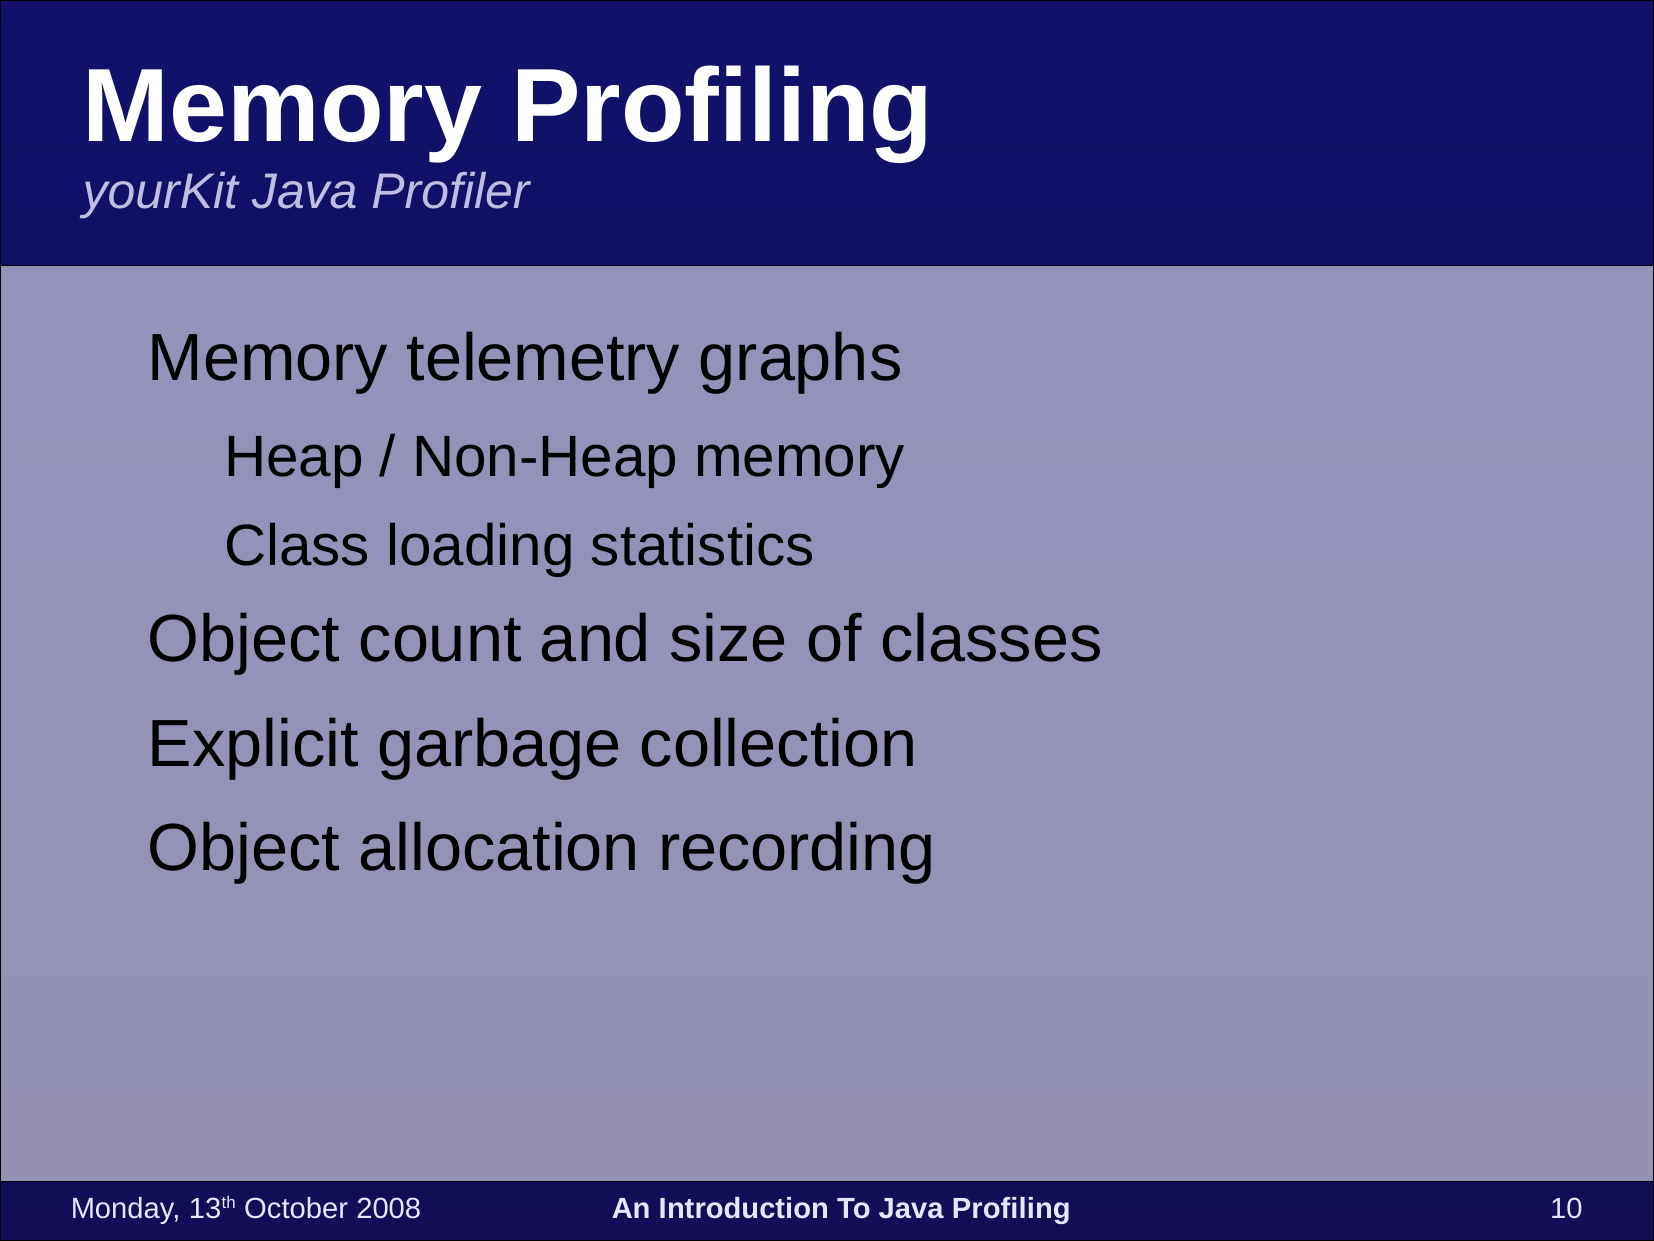

# Memory Profiling yourKit Java Profiler
Memory telemetry graphs
Heap / Non-Heap memory
Class loading statistics
Object count and size of classes
Explicit garbage collection
Object allocation recording
10